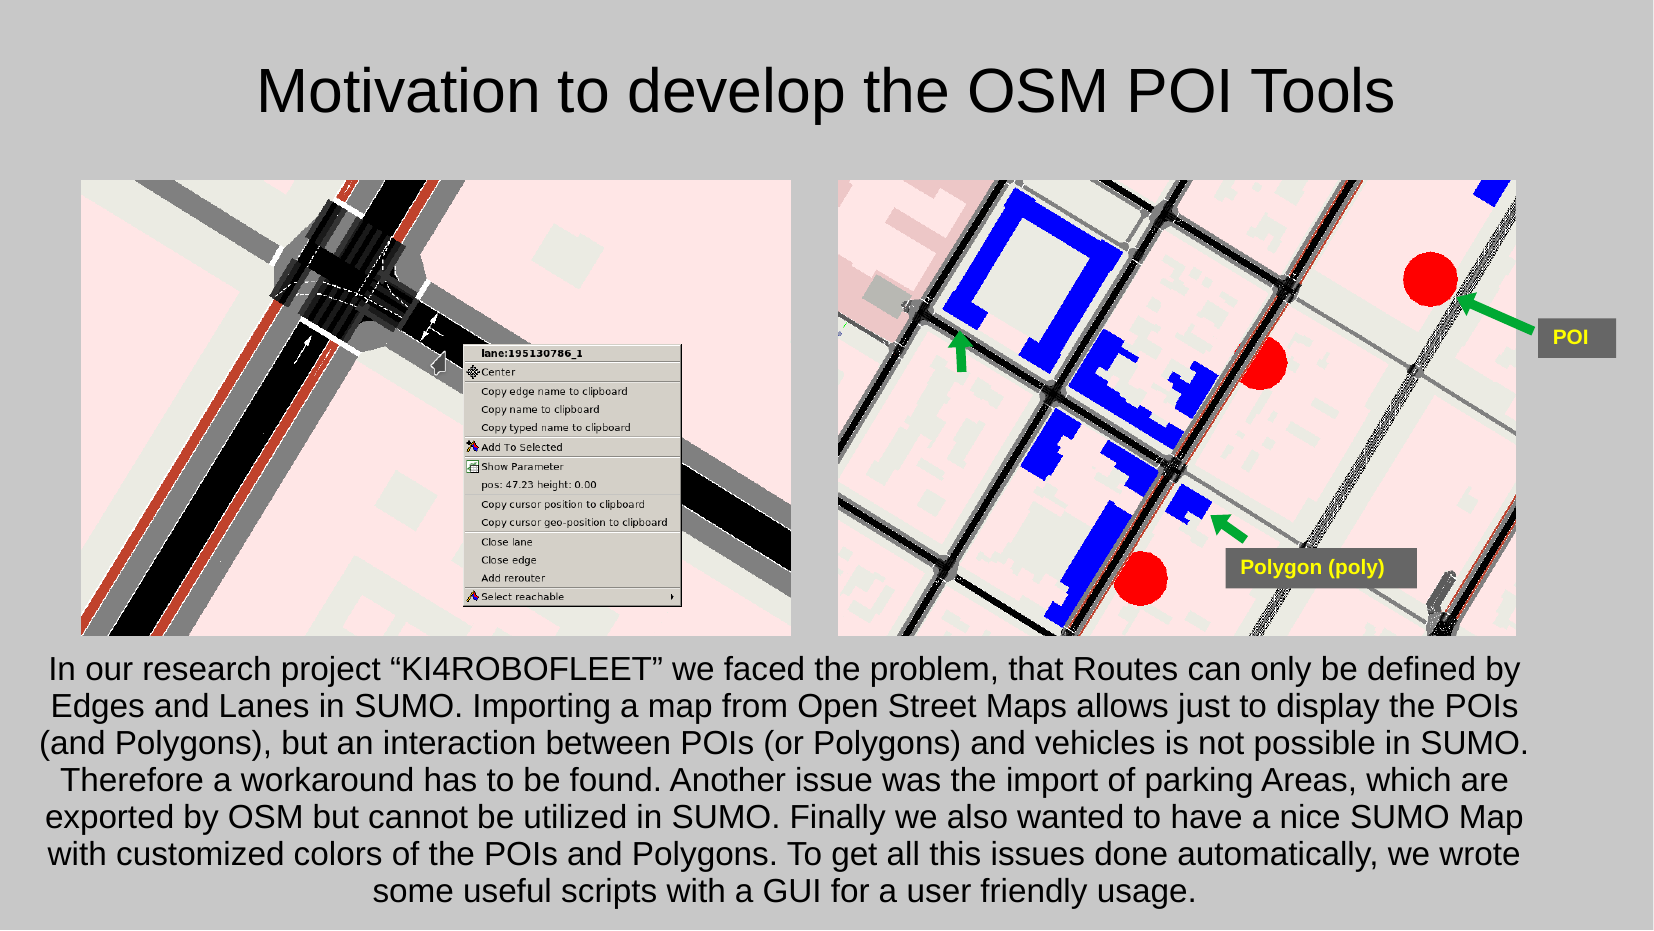

# Motivation to develop the OSM POI Tools
POI
Polygon (poly)
In our research project “KI4ROBOFLEET” we faced the problem, that Routes can only be defined by Edges and Lanes in SUMO. Importing a map from Open Street Maps allows just to display the POIs (and Polygons), but an interaction between POIs (or Polygons) and vehicles is not possible in SUMO.
Therefore a workaround has to be found. Another issue was the import of parking Areas, which are exported by OSM but cannot be utilized in SUMO. Finally we also wanted to have a nice SUMO Map with customized colors of the POIs and Polygons. To get all this issues done automatically, we wrote some useful scripts with a GUI for a user friendly usage.